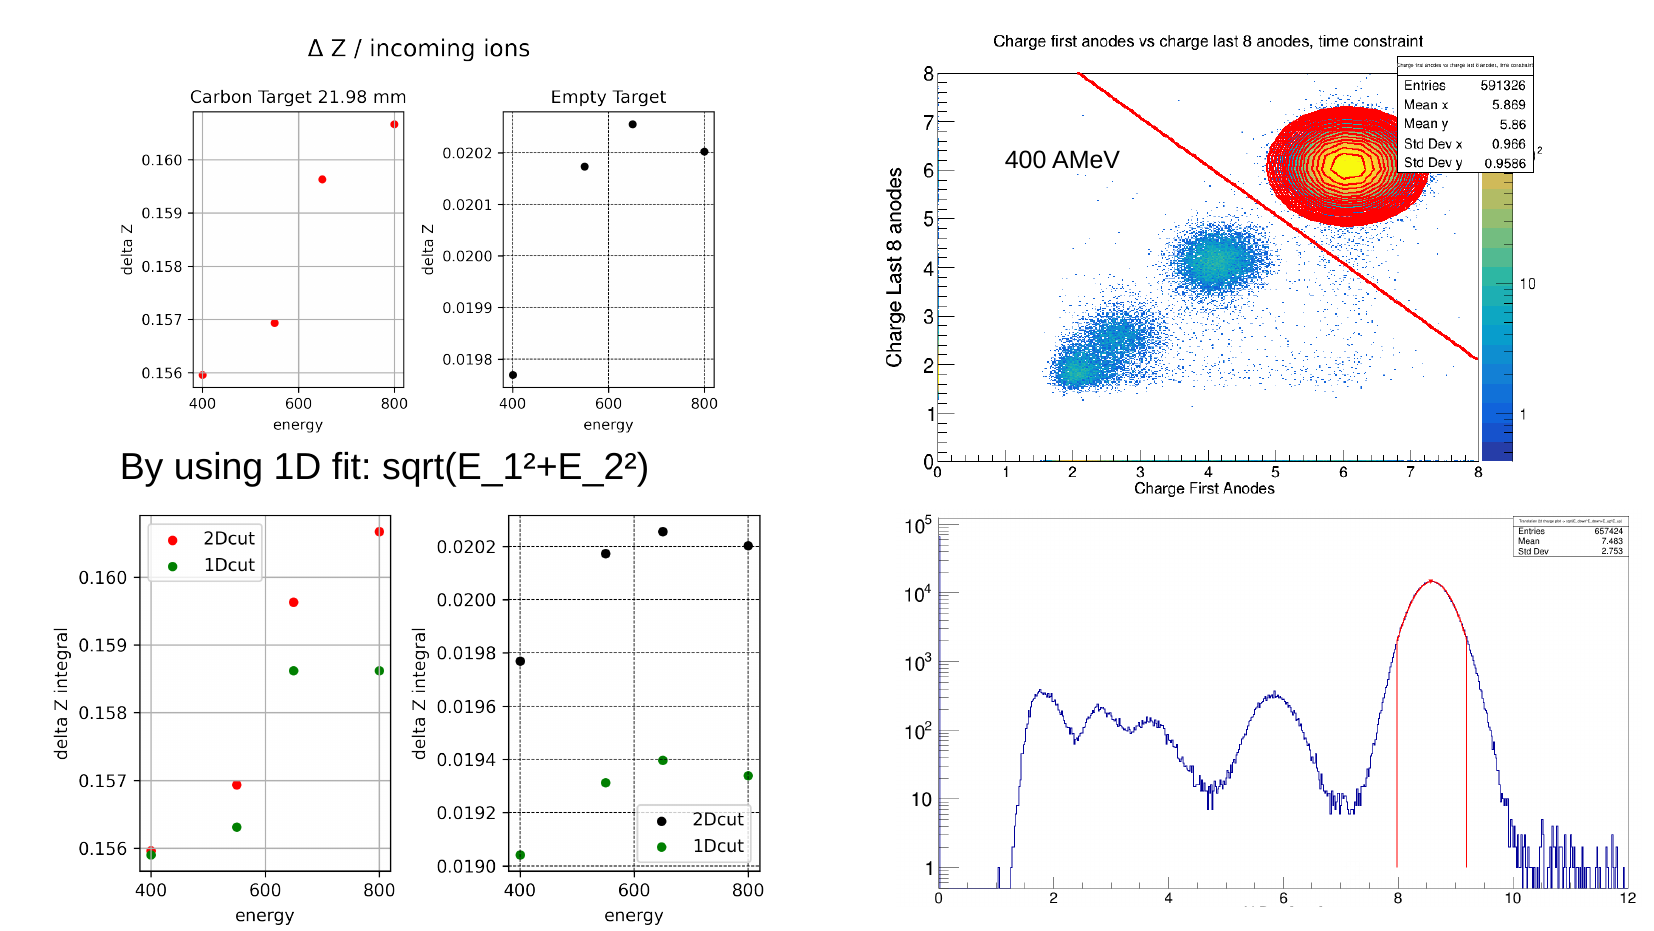

400 AMeV
By using 1D fit: sqrt(E_1²+E_2²)